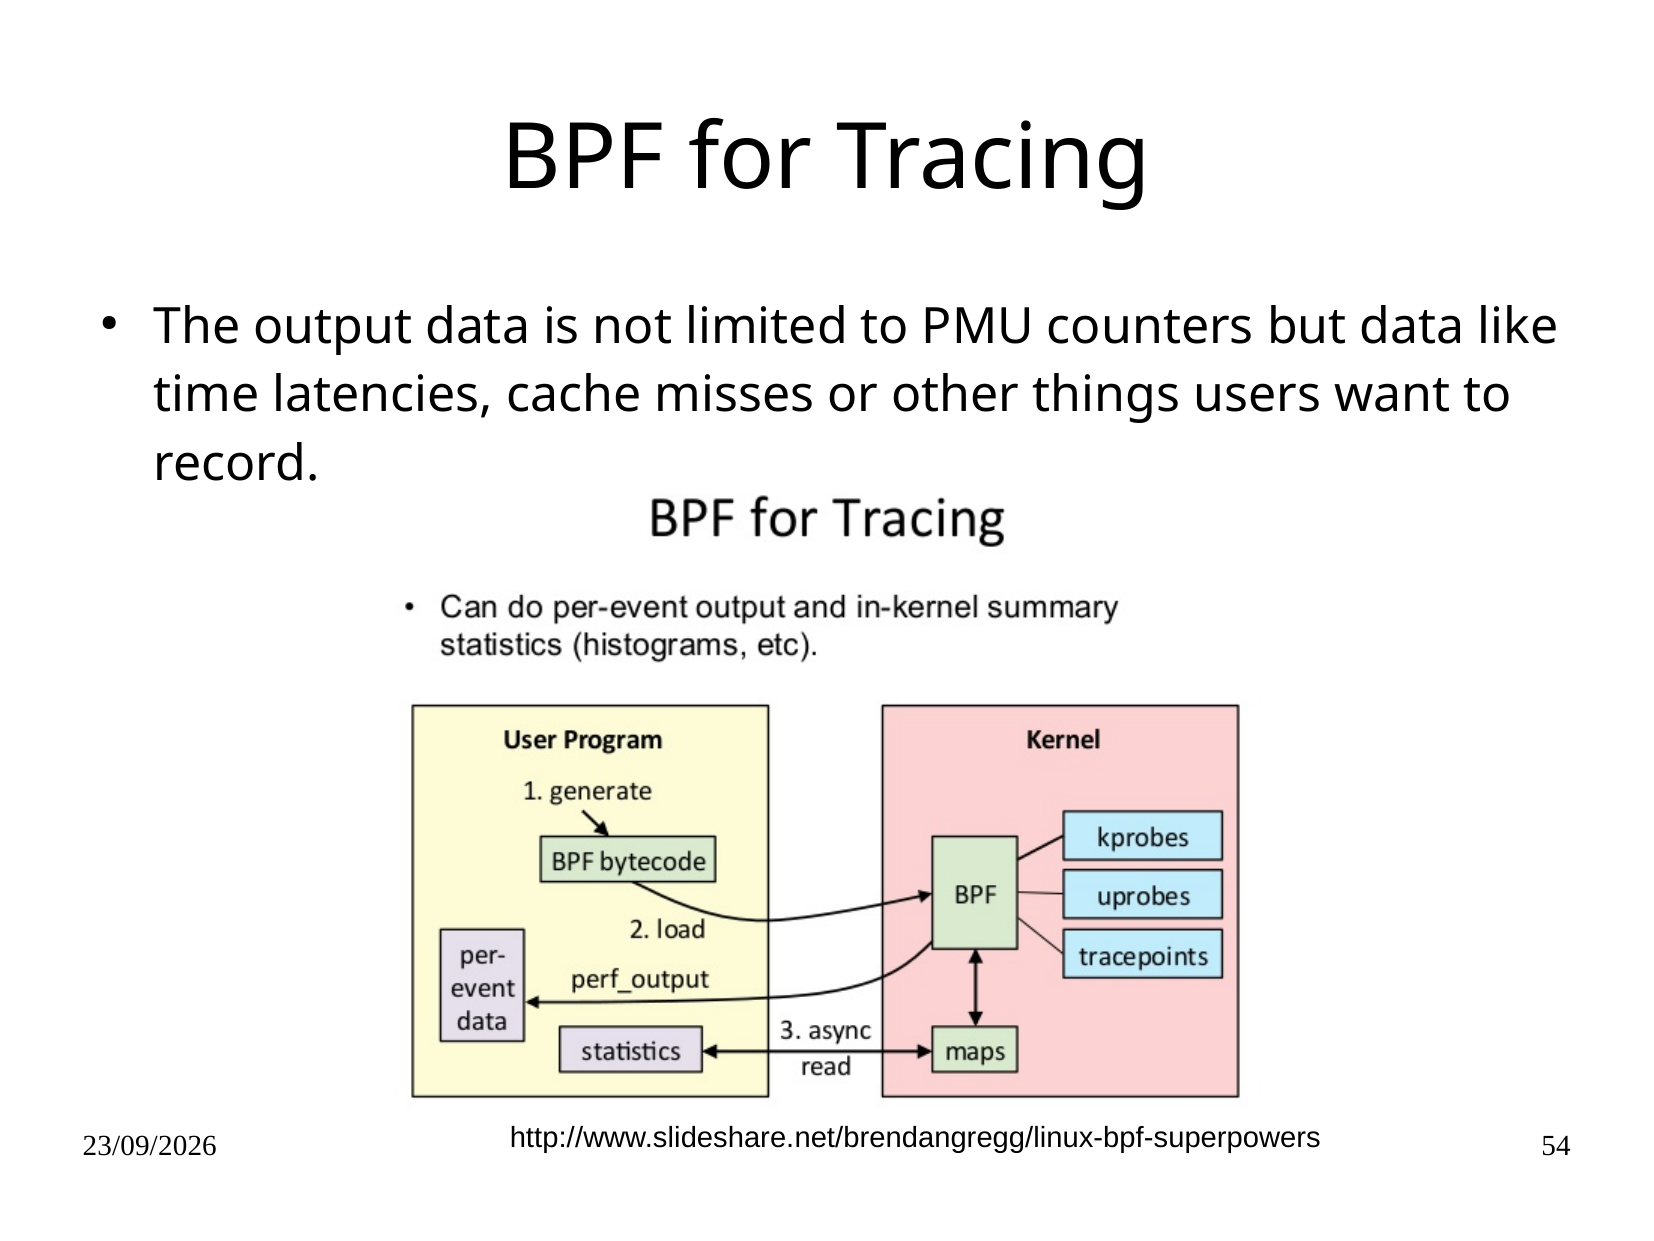

# BPF for Tracing
The output data is not limited to PMU counters but data like time latencies, cache misses or other things users want to record.
http://www.slideshare.net/brendangregg/linux-bpf-superpowers
54